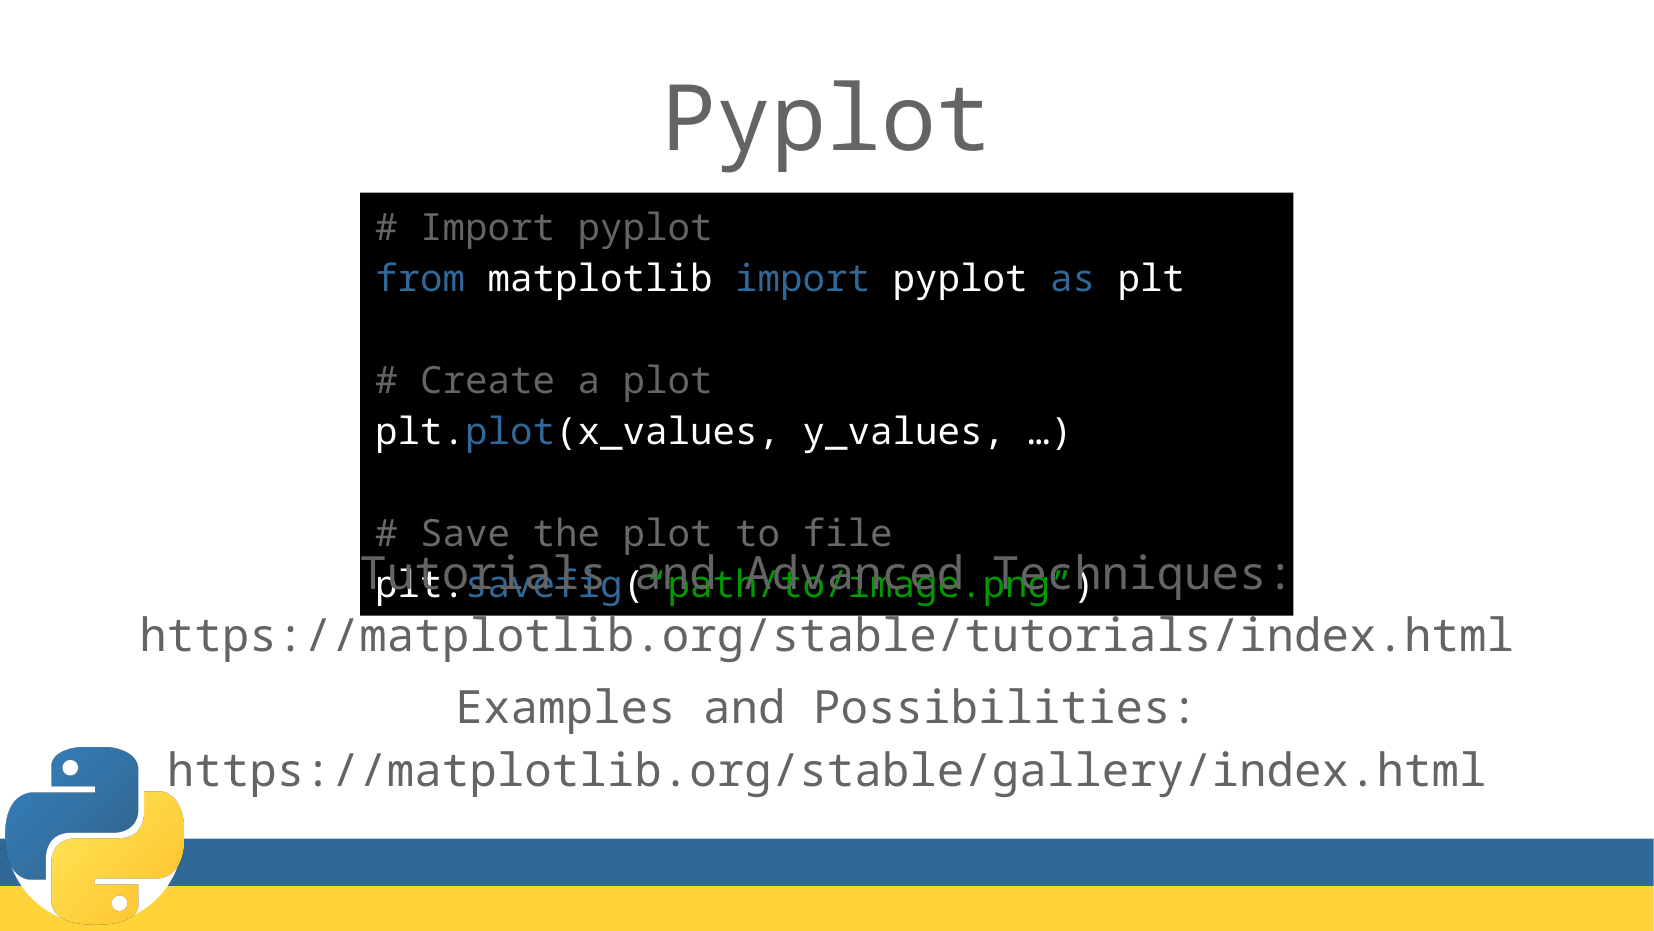

# Pyplot
# Import pyplot
from matplotlib import pyplot as plt
# Create a plot
plt.plot(x_values, y_values, …)
# Save the plot to file
plt.savefig(“path/to/image.png”)
Tutorials and Advanced Techniques:
https://matplotlib.org/stable/tutorials/index.html
Examples and Possibilities:
https://matplotlib.org/stable/gallery/index.html